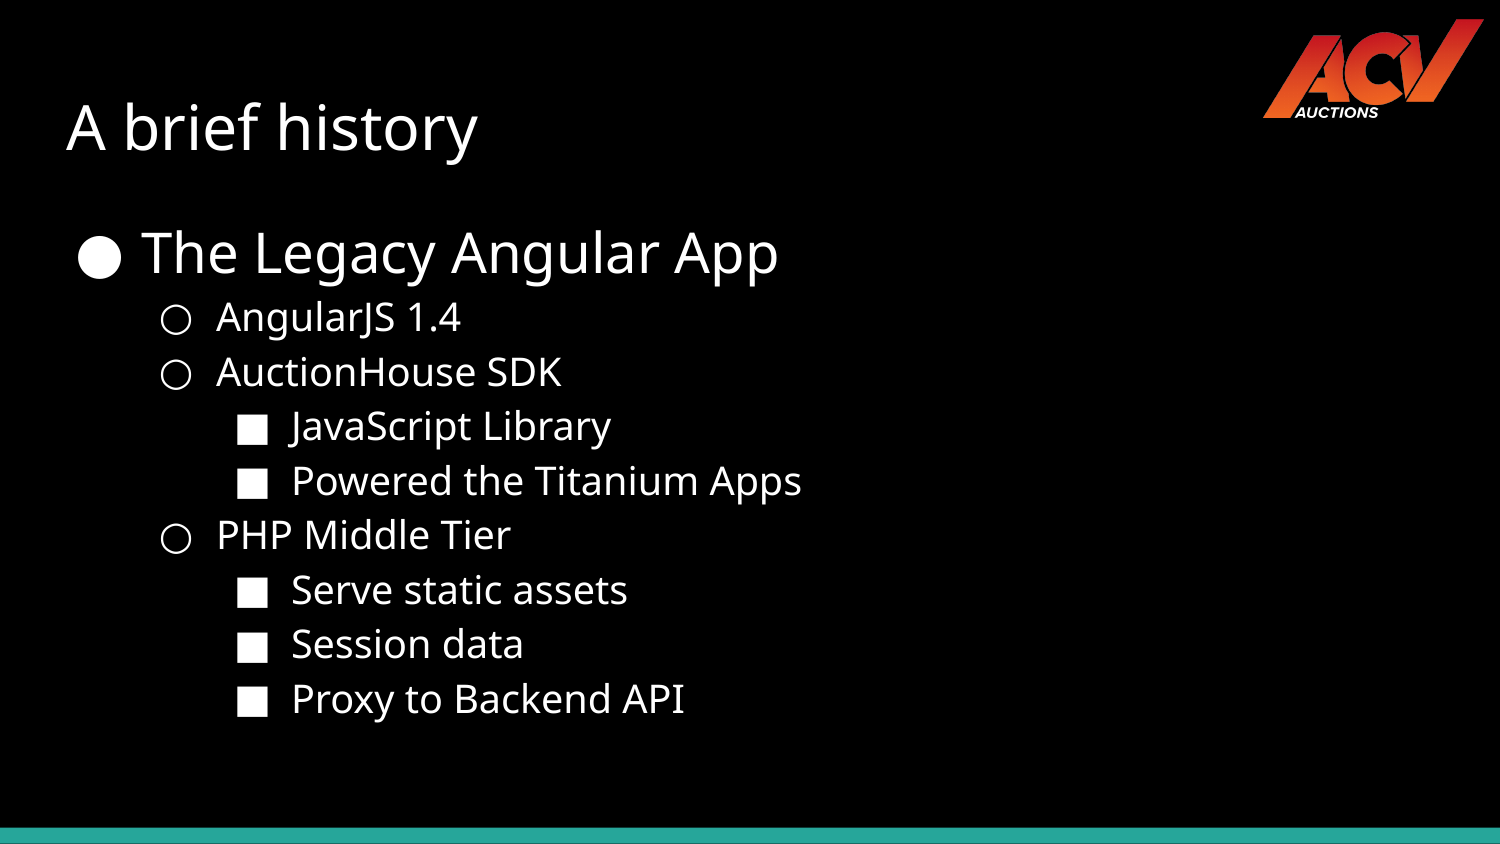

# A brief history
The Legacy Angular App
AngularJS 1.4
AuctionHouse SDK
JavaScript Library
Powered the Titanium Apps
PHP Middle Tier
Serve static assets
Session data
Proxy to Backend API